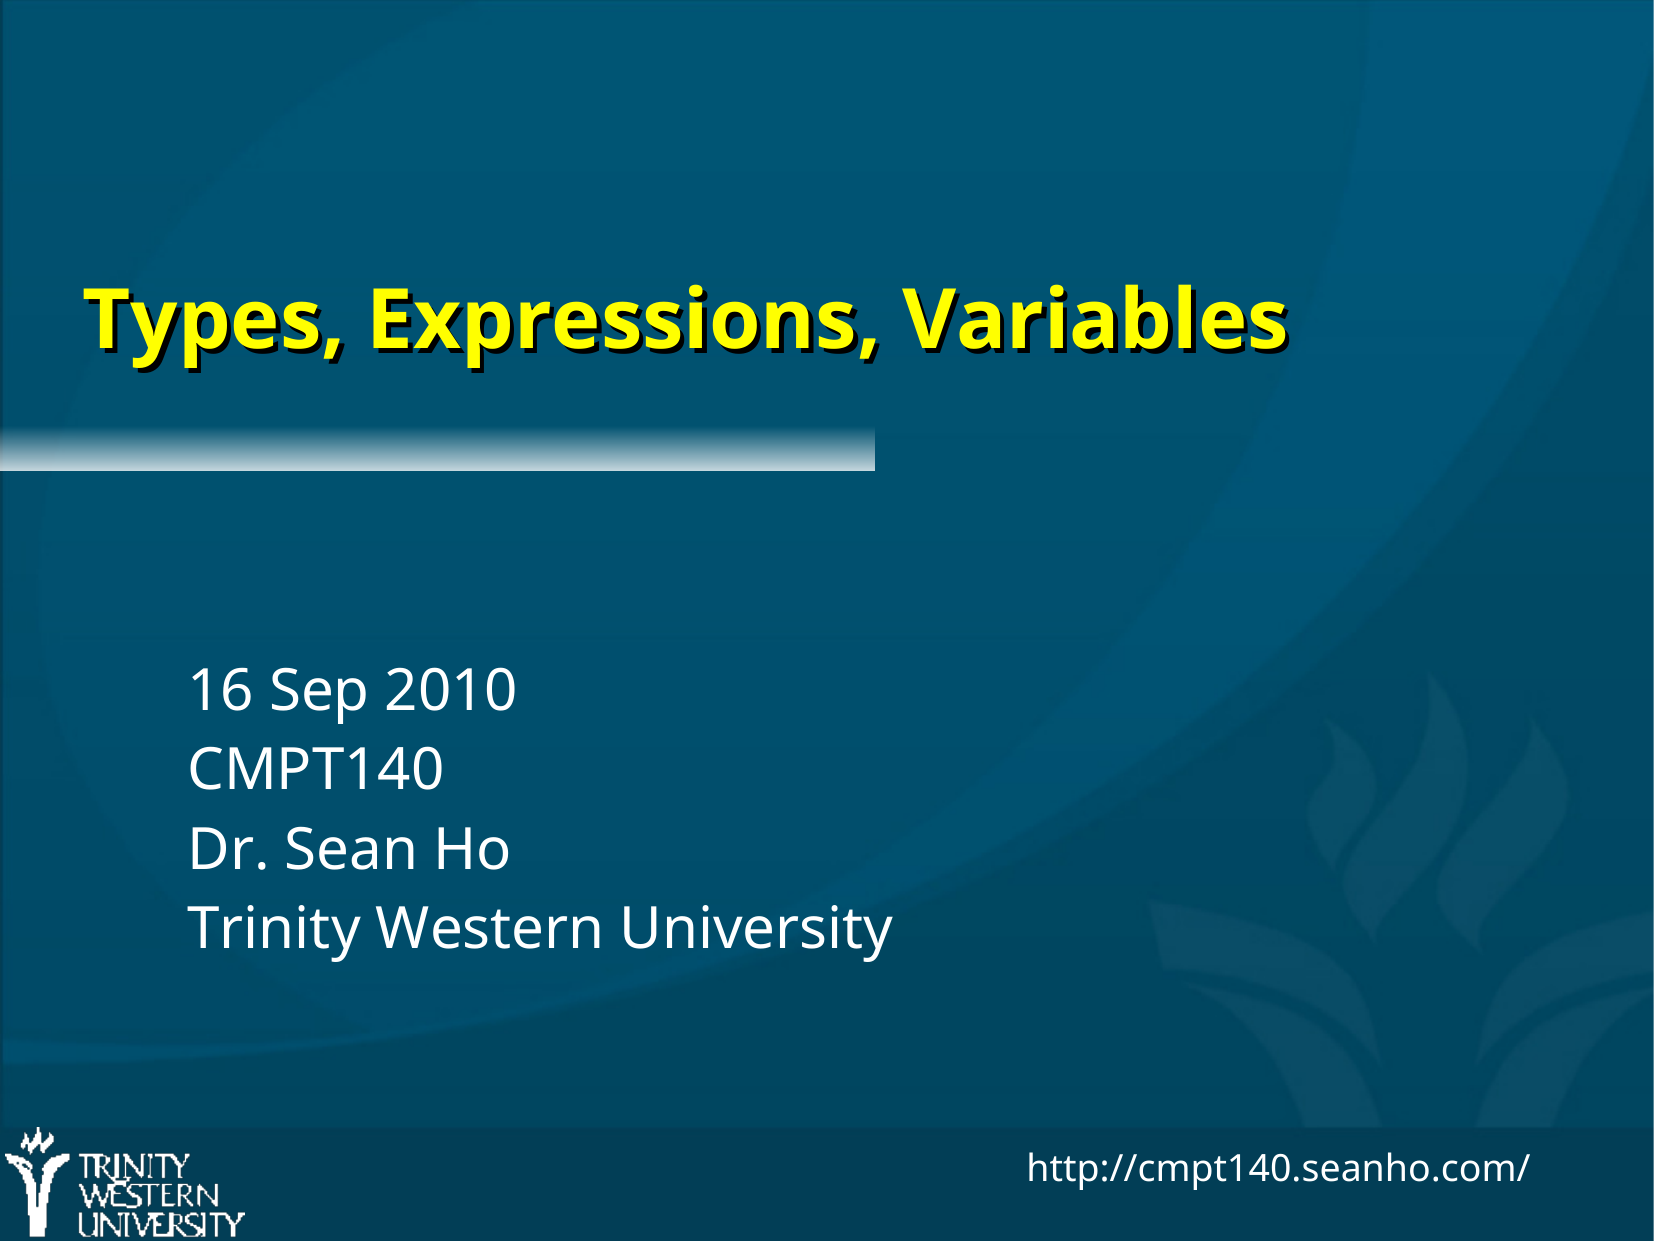

# Types, Expressions, Variables
16 Sep 2010
CMPT140
Dr. Sean Ho
Trinity Western University
http://cmpt140.seanho.com/